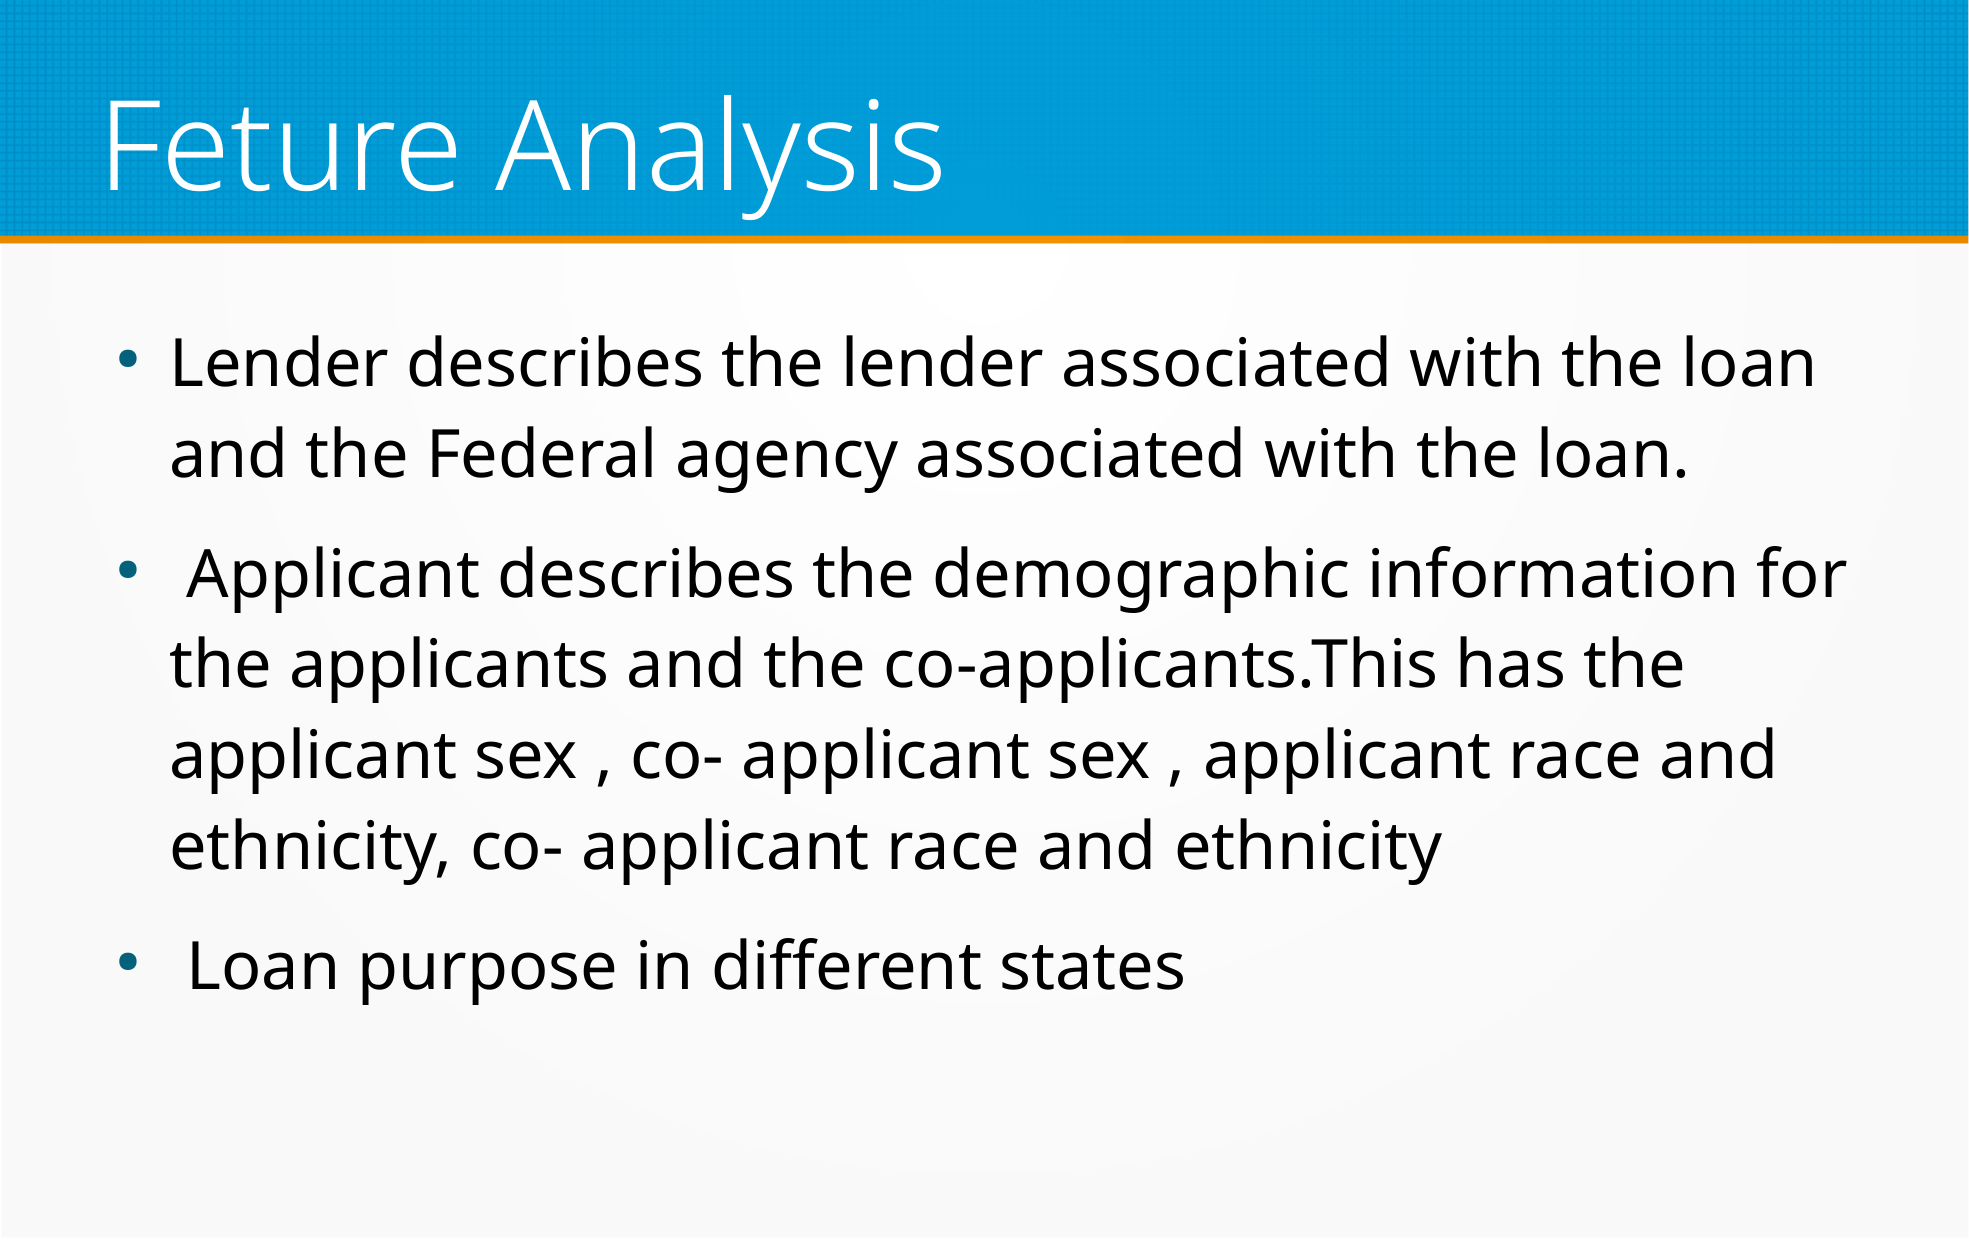

# Feture Analysis
Lender describes the lender associated with the loan and the Federal agency associated with the loan.
 Applicant describes the demographic information for the applicants and the co-applicants.This has the applicant sex , co- applicant sex , applicant race and ethnicity, co- applicant race and ethnicity
 Loan purpose in different states